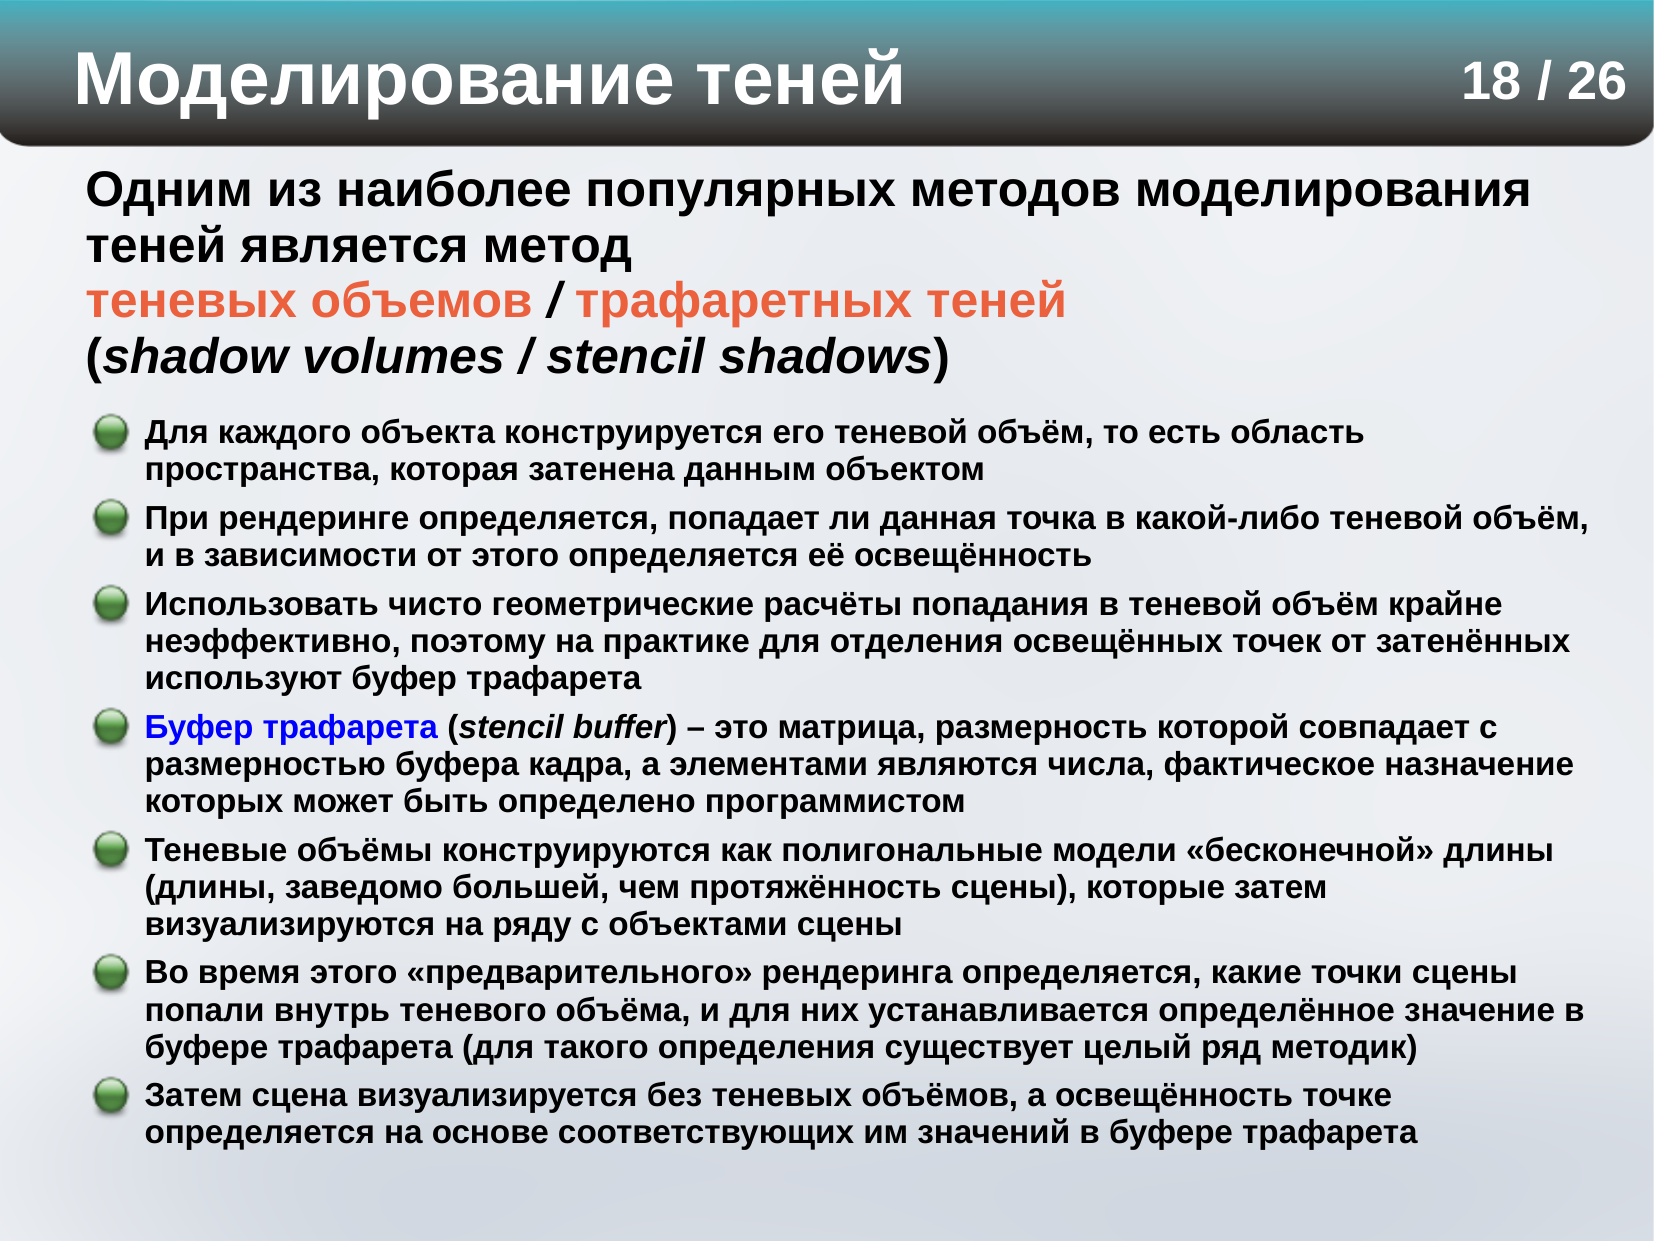

Моделирование теней
Одним из наиболее популярных методов моделирования теней является метод
теневых объемов / трафаретных теней
(shadow volumes / stencil shadows)
Для каждого объекта конструируется его теневой объём, то есть область пространства, которая затенена данным объектом
При рендеринге определяется, попадает ли данная точка в какой-либо теневой объём, и в зависимости от этого определяется её освещённость
Использовать чисто геометрические расчёты попадания в теневой объём крайне неэффективно, поэтому на практике для отделения освещённых точек от затенённых используют буфер трафарета
Буфер трафарета (stencil buffer) – это матрица, размерность которой совпадает с размерностью буфера кадра, а элементами являются числа, фактическое назначение которых может быть определено программистом
Теневые объёмы конструируются как полигональные модели «бесконечной» длины (длины, заведомо большей, чем протяжённость сцены), которые затем визуализируются на ряду с объектами сцены
Во время этого «предварительного» рендеринга определяется, какие точки сцены попали внутрь теневого объёма, и для них устанавливается определённое значение в буфере трафарета (для такого определения существует целый ряд методик)
Затем сцена визуализируется без теневых объёмов, а освещённость точке определяется на основе соответствующих им значений в буфере трафарета